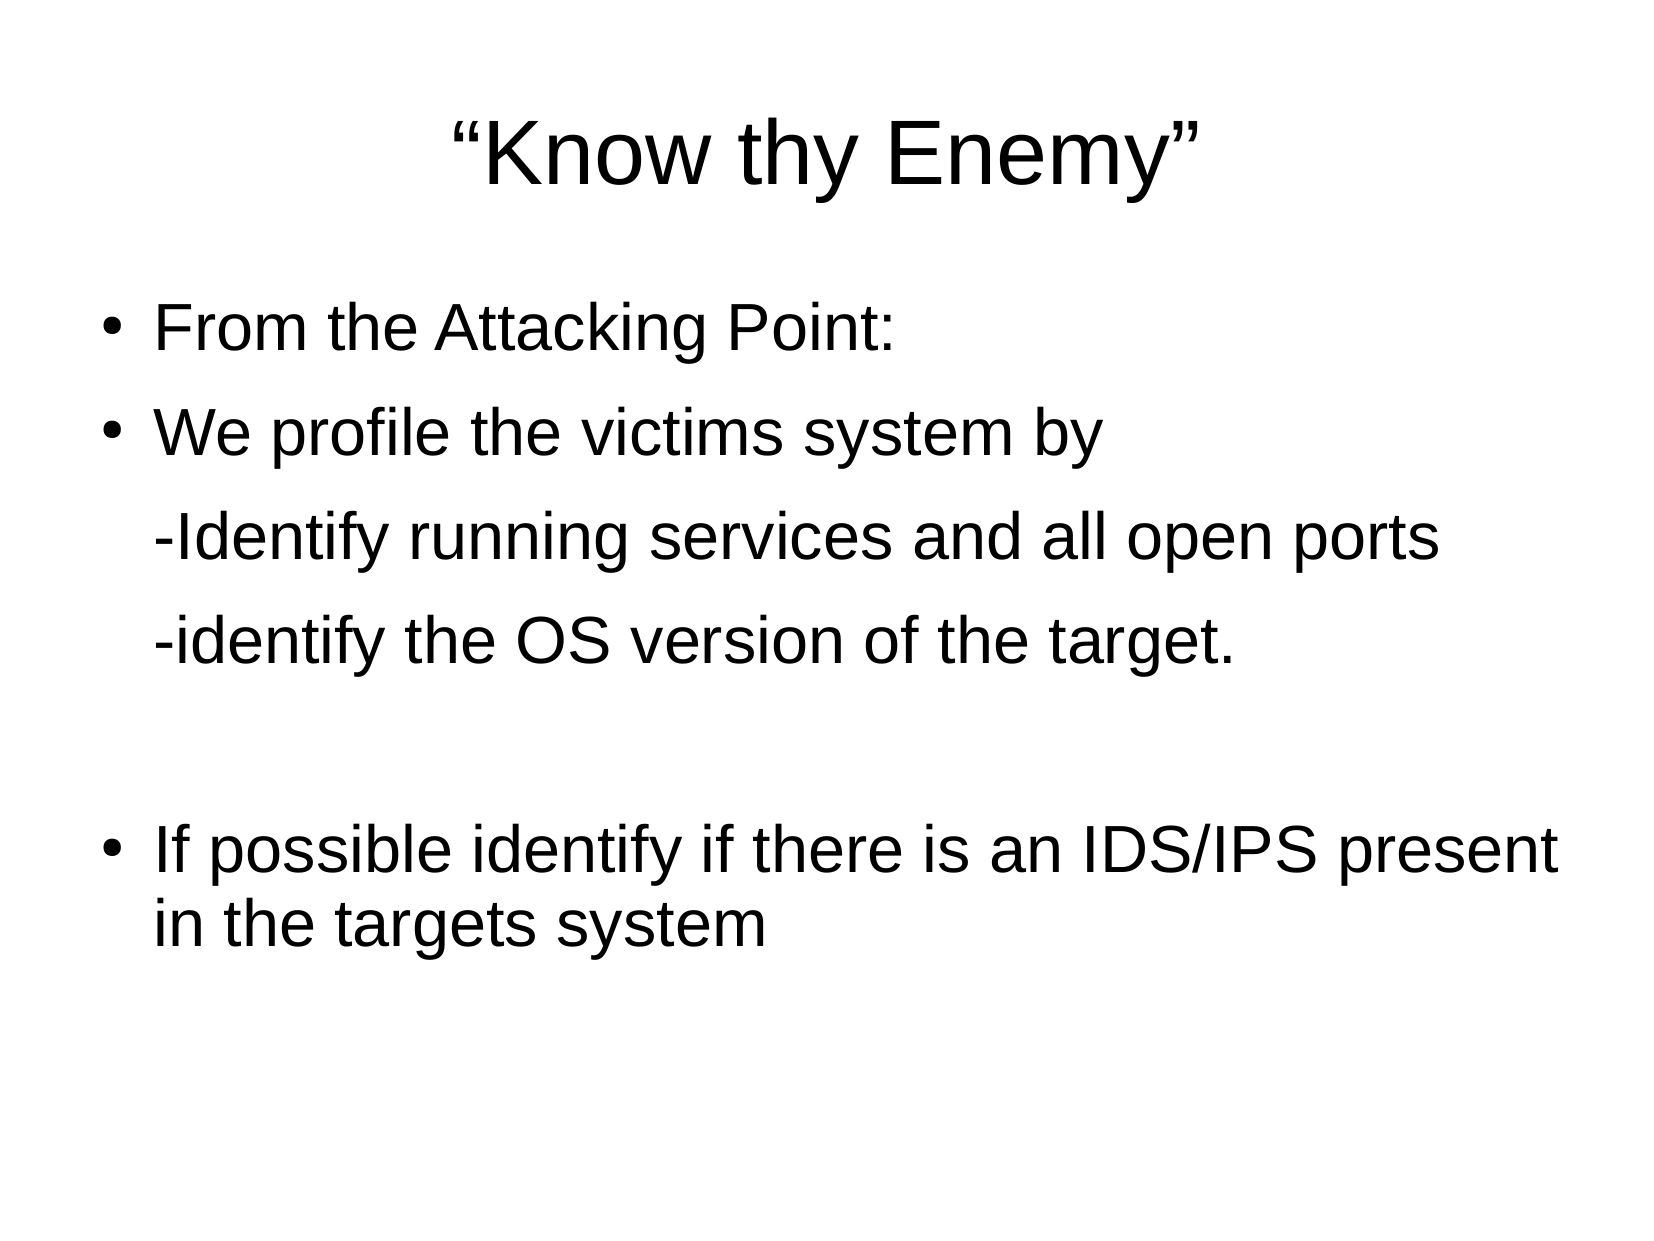

# “Know thy Enemy”
From the Attacking Point:
We profile the victims system by
-Identify running services and all open ports
-identify the OS version of the target.
If possible identify if there is an IDS/IPS present in the targets system